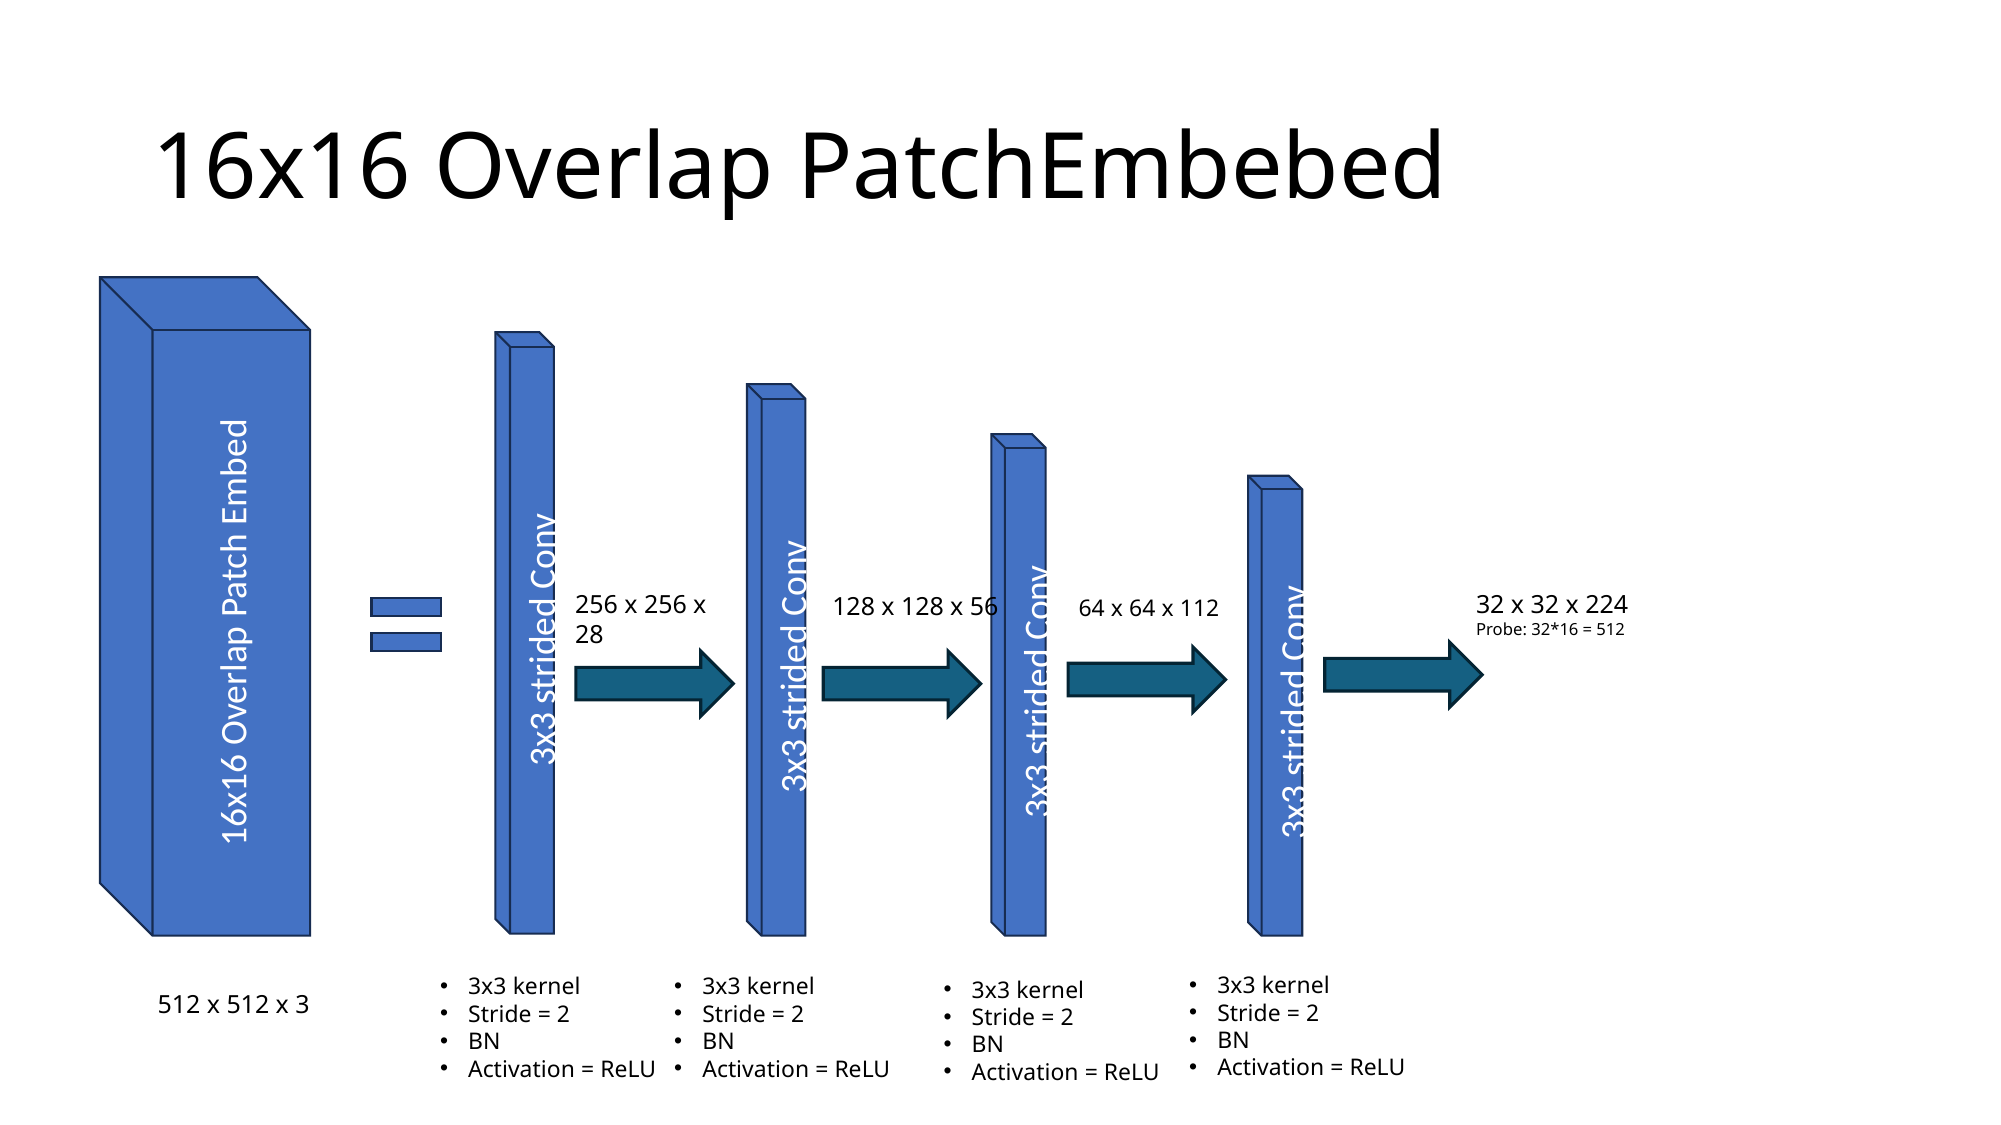

# 16x16 Overlap PatchEmbebed
16x16 Overlap Patch Embed
256 x 256 x 28
32 x 32 x 224
Probe: 32*16 = 512
128 x 128 x 56
64 x 64 x 112
3x3 strided Conv
3x3 strided Conv
3x3 strided Conv
3x3 strided Conv
3x3 kernel
Stride = 2
BN
Activation = ReLU
3x3 kernel
Stride = 2
BN
Activation = ReLU
3x3 kernel
Stride = 2
BN
Activation = ReLU
3x3 kernel
Stride = 2
BN
Activation = ReLU
512 x 512 x 3